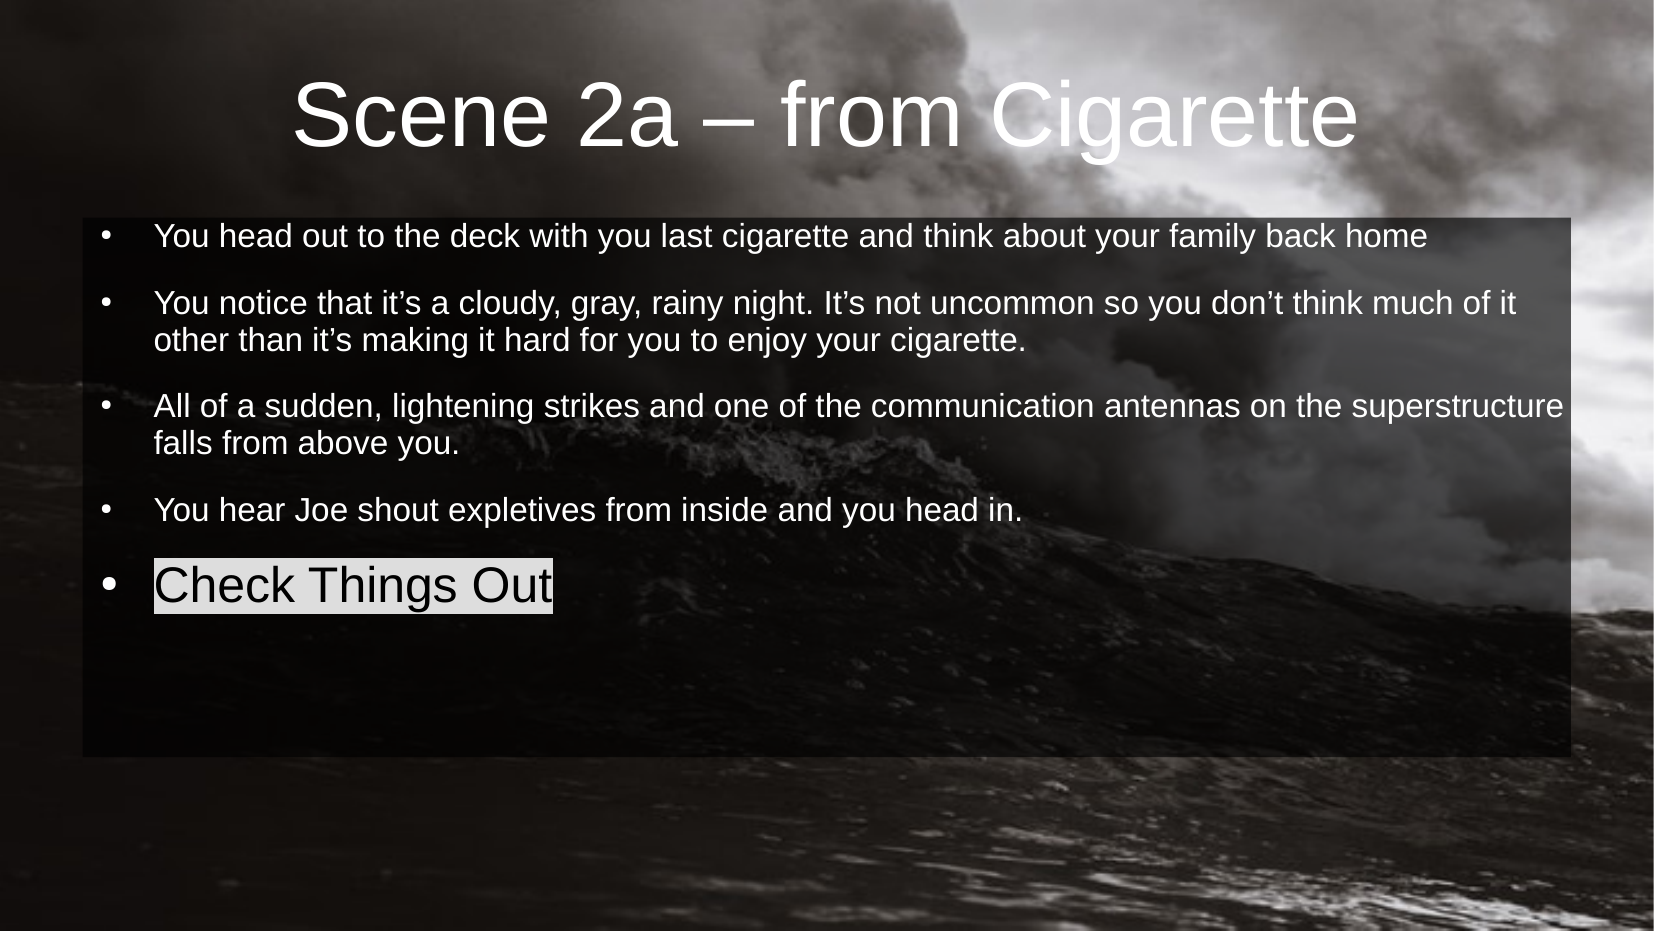

# Scene 2a – from Cigarette
You head out to the deck with you last cigarette and think about your family back home
You notice that it’s a cloudy, gray, rainy night. It’s not uncommon so you don’t think much of it other than it’s making it hard for you to enjoy your cigarette.
All of a sudden, lightening strikes and one of the communication antennas on the superstructure falls from above you.
You hear Joe shout expletives from inside and you head in.
Check Things Out